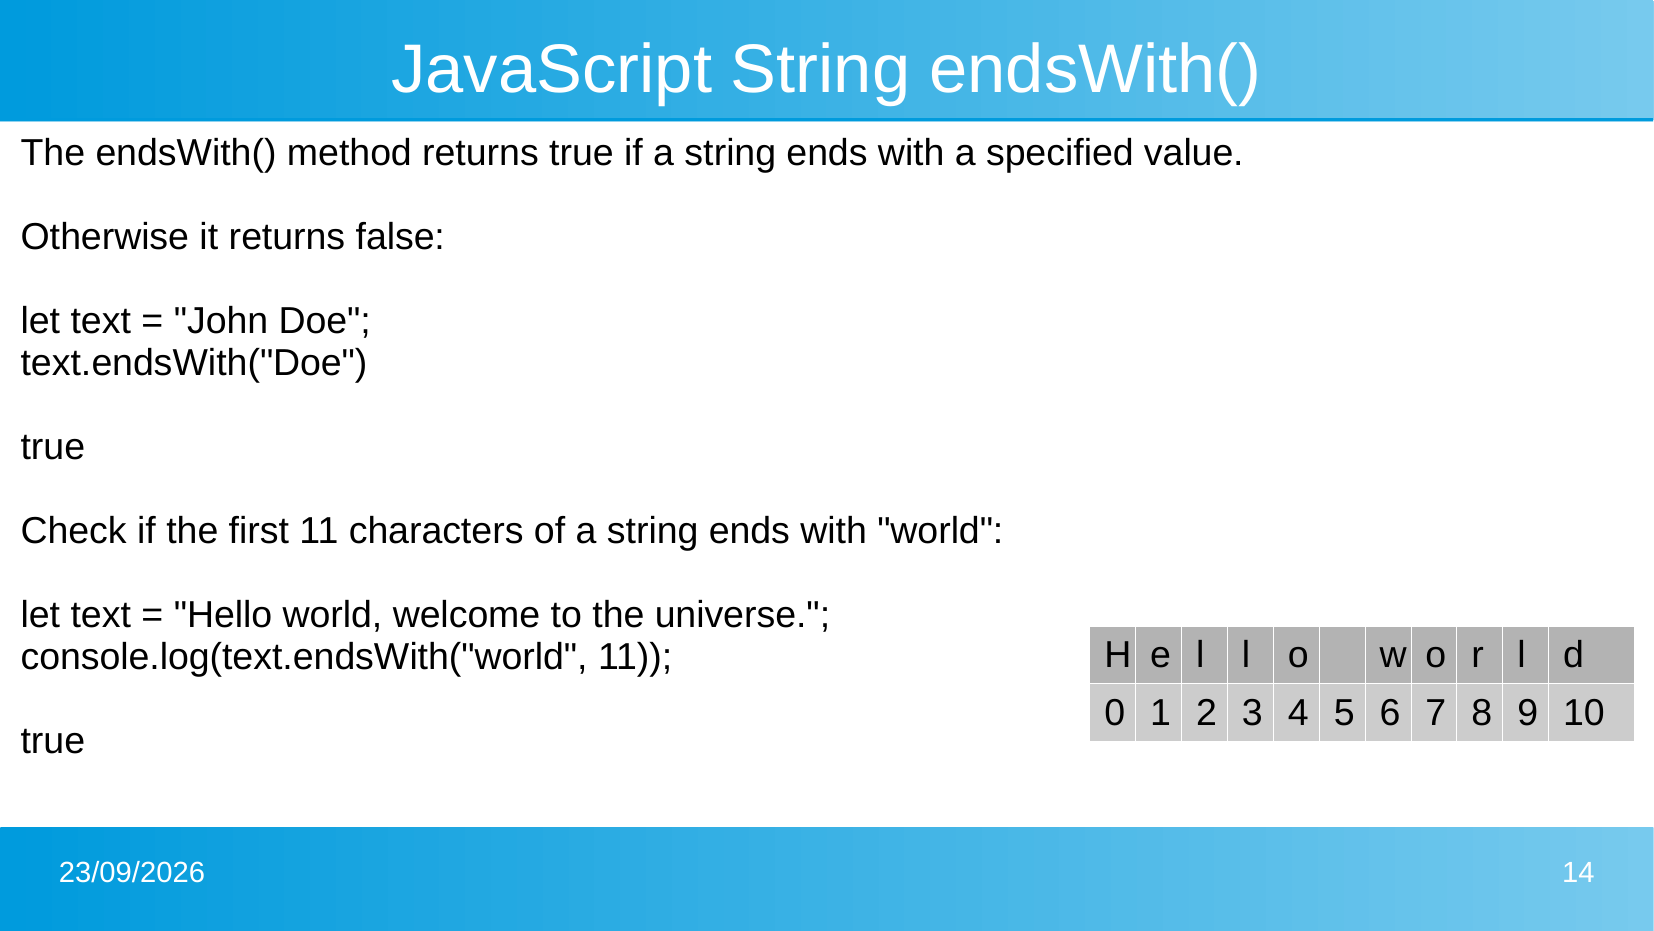

# JavaScript String endsWith()
The endsWith() method returns true if a string ends with a specified value.
Otherwise it returns false:
let text = "John Doe";
text.endsWith("Doe")
true
Check if the first 11 characters of a string ends with "world":
let text = "Hello world, welcome to the universe.";
console.log(text.endsWith("world", 11));
true
| H | e | l | l | o | | w | o | r | l | d |
| --- | --- | --- | --- | --- | --- | --- | --- | --- | --- | --- |
| 0 | 1 | 2 | 3 | 4 | 5 | 6 | 7 | 8 | 9 | 10 |
14